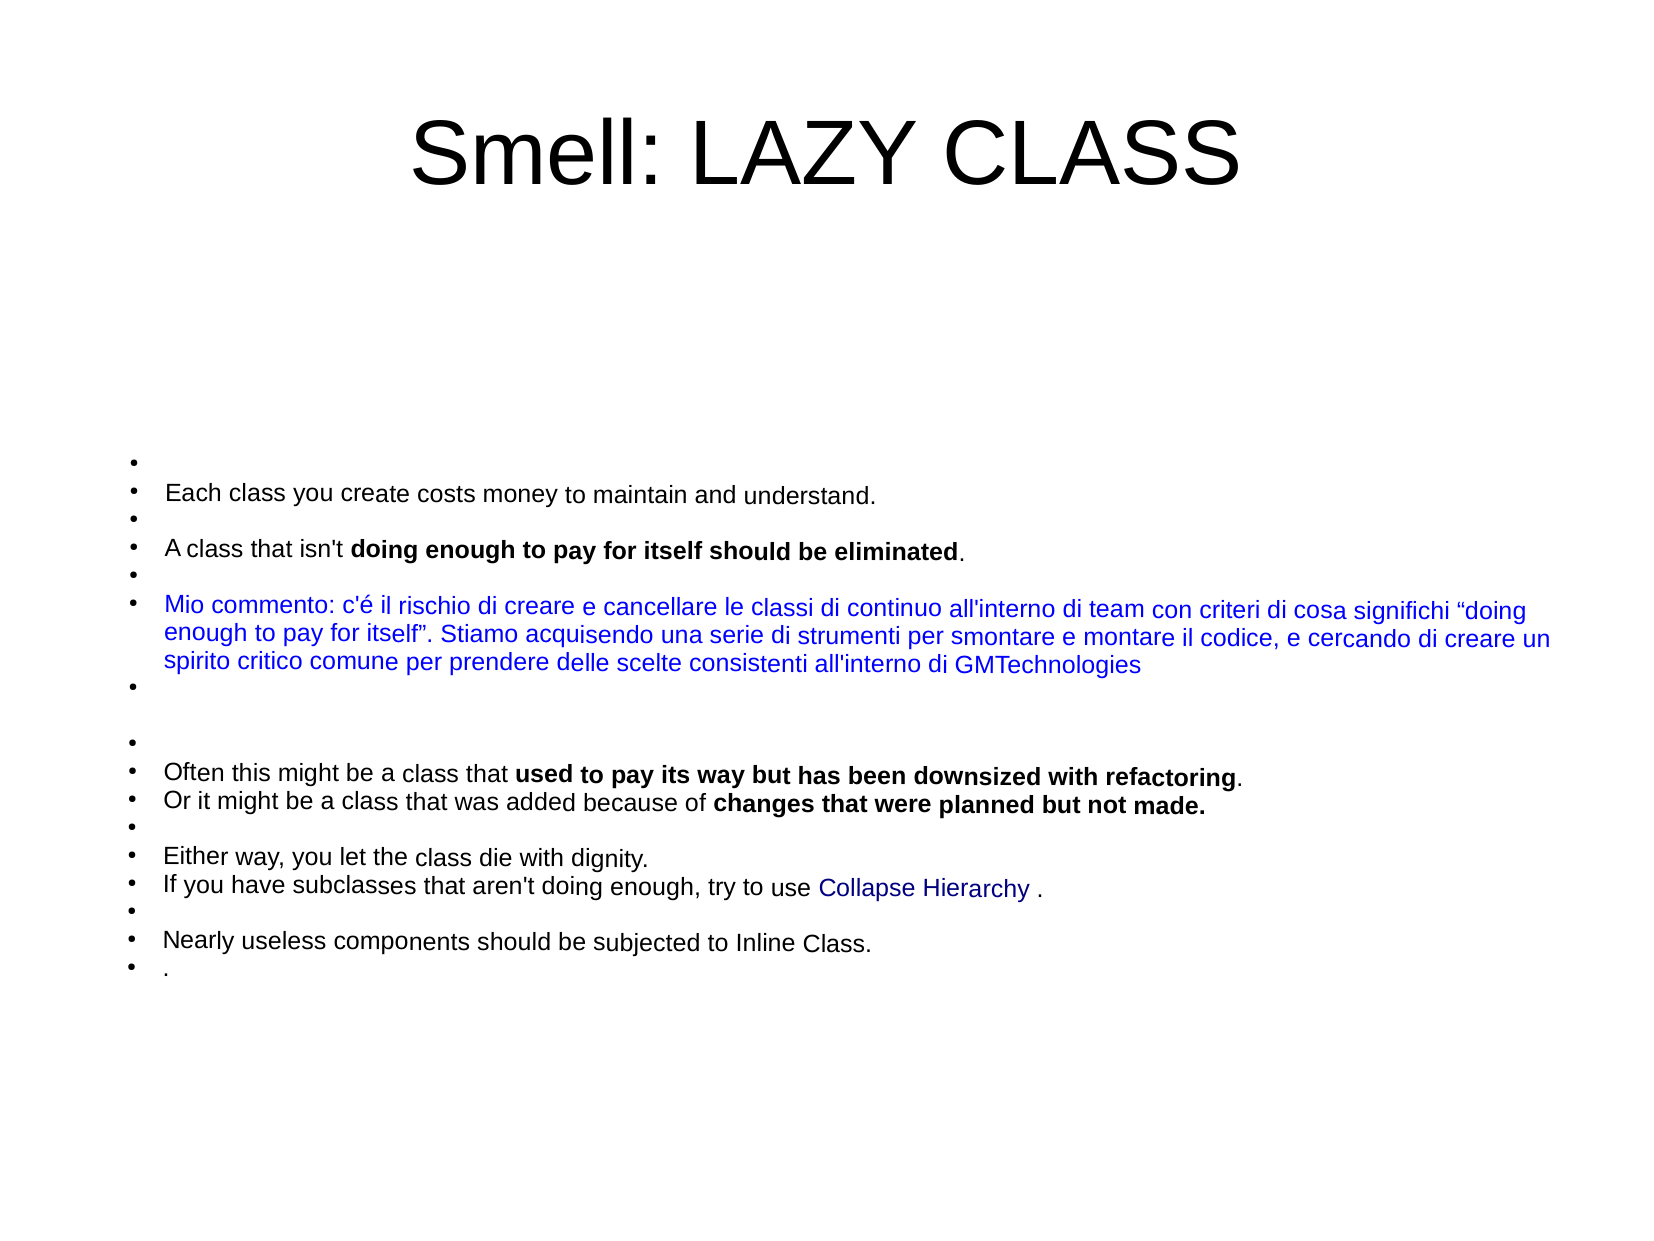

# Smell: LAZY CLASS
Each class you create costs money to maintain and understand.
A class that isn't doing enough to pay for itself should be eliminated.
Mio commento: c'é il rischio di creare e cancellare le classi di continuo all'interno di team con criteri di cosa significhi “doing enough to pay for itself”. Stiamo acquisendo una serie di strumenti per smontare e montare il codice, e cercando di creare un spirito critico comune per prendere delle scelte consistenti all'interno di GMTechnologies
Often this might be a class that used to pay its way but has been downsized with refactoring.
Or it might be a class that was added because of changes that were planned but not made.
Either way, you let the class die with dignity.
If you have subclasses that aren't doing enough, try to use Collapse Hierarchy .
Nearly useless components should be subjected to Inline Class.
.